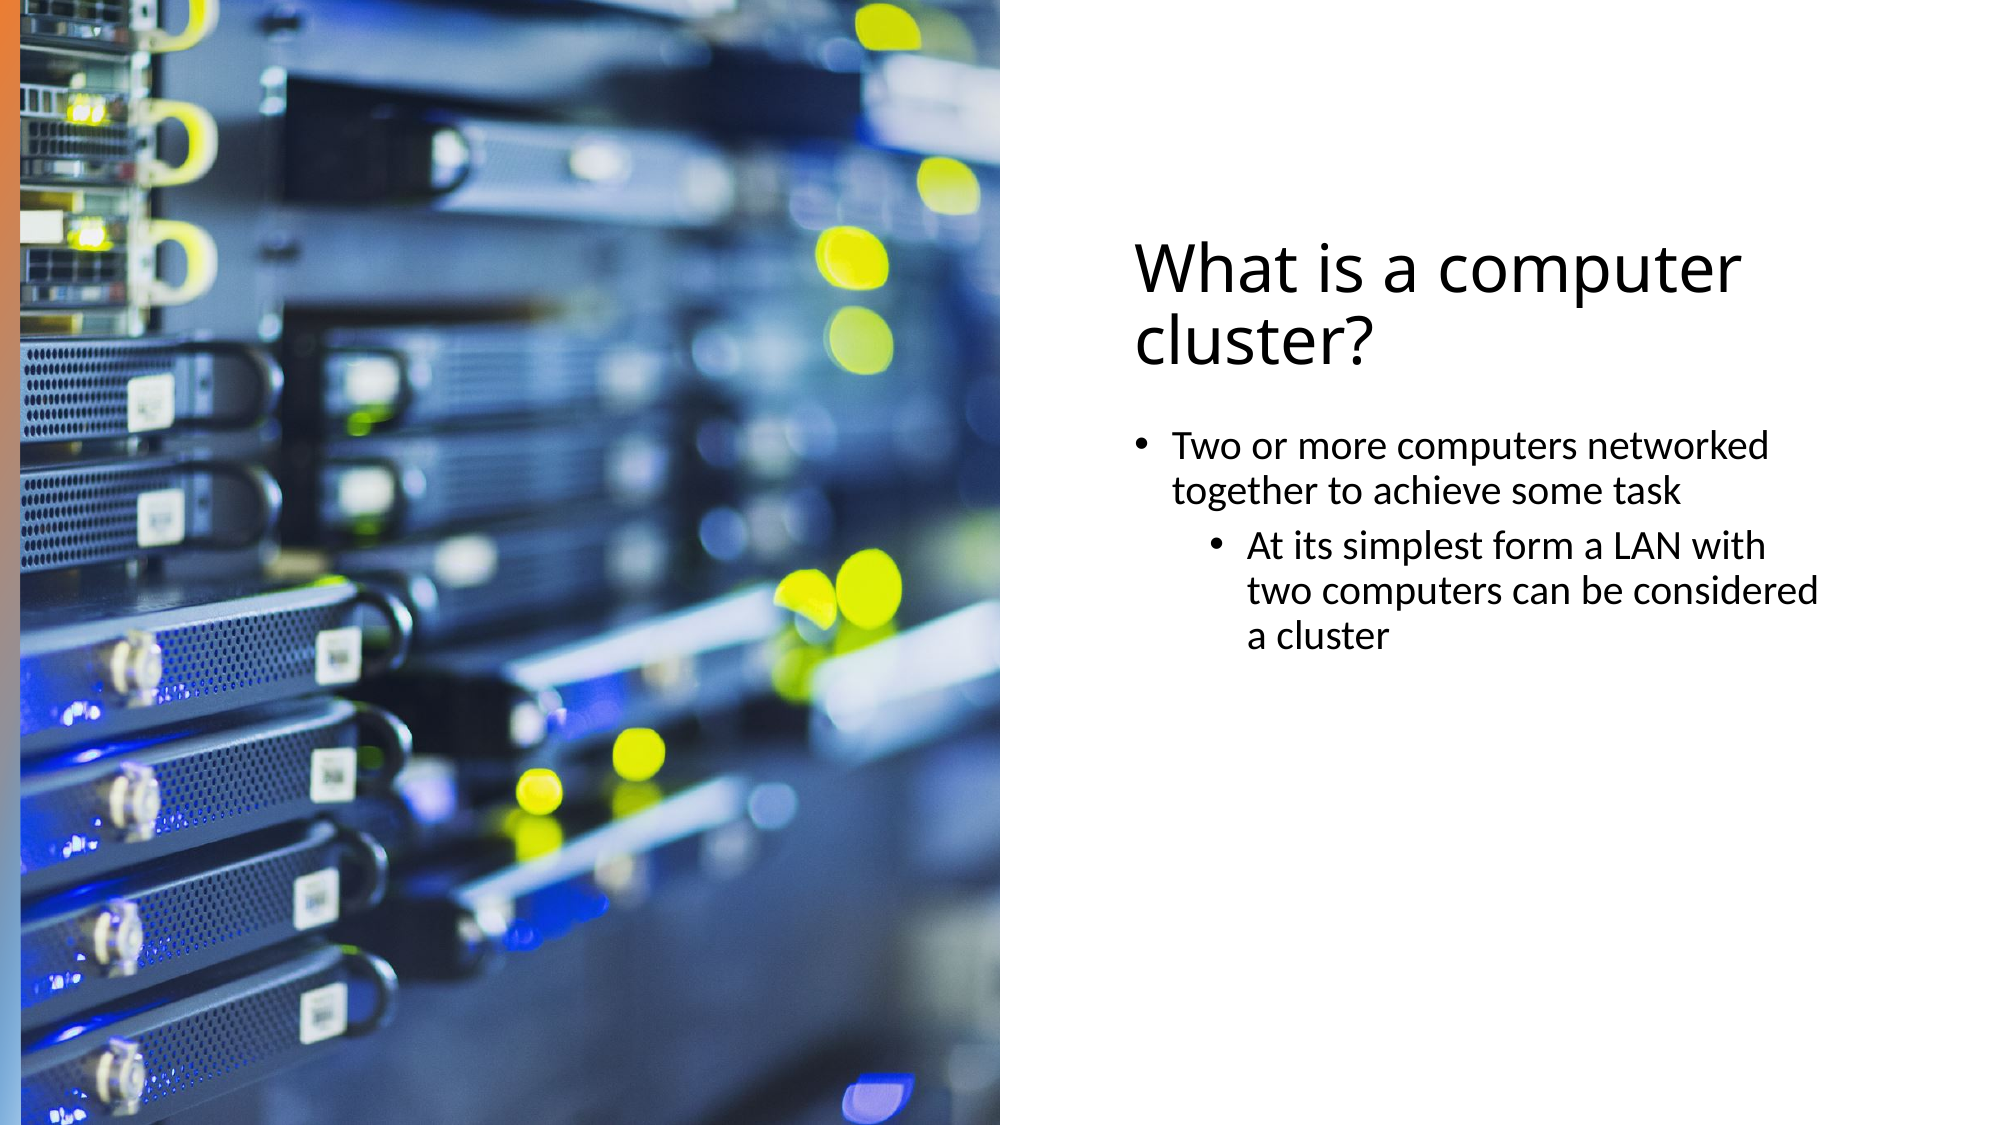

# What is a computer cluster?
Two or more computers networked together to achieve some task
At its simplest form a LAN with two computers can be considered a cluster